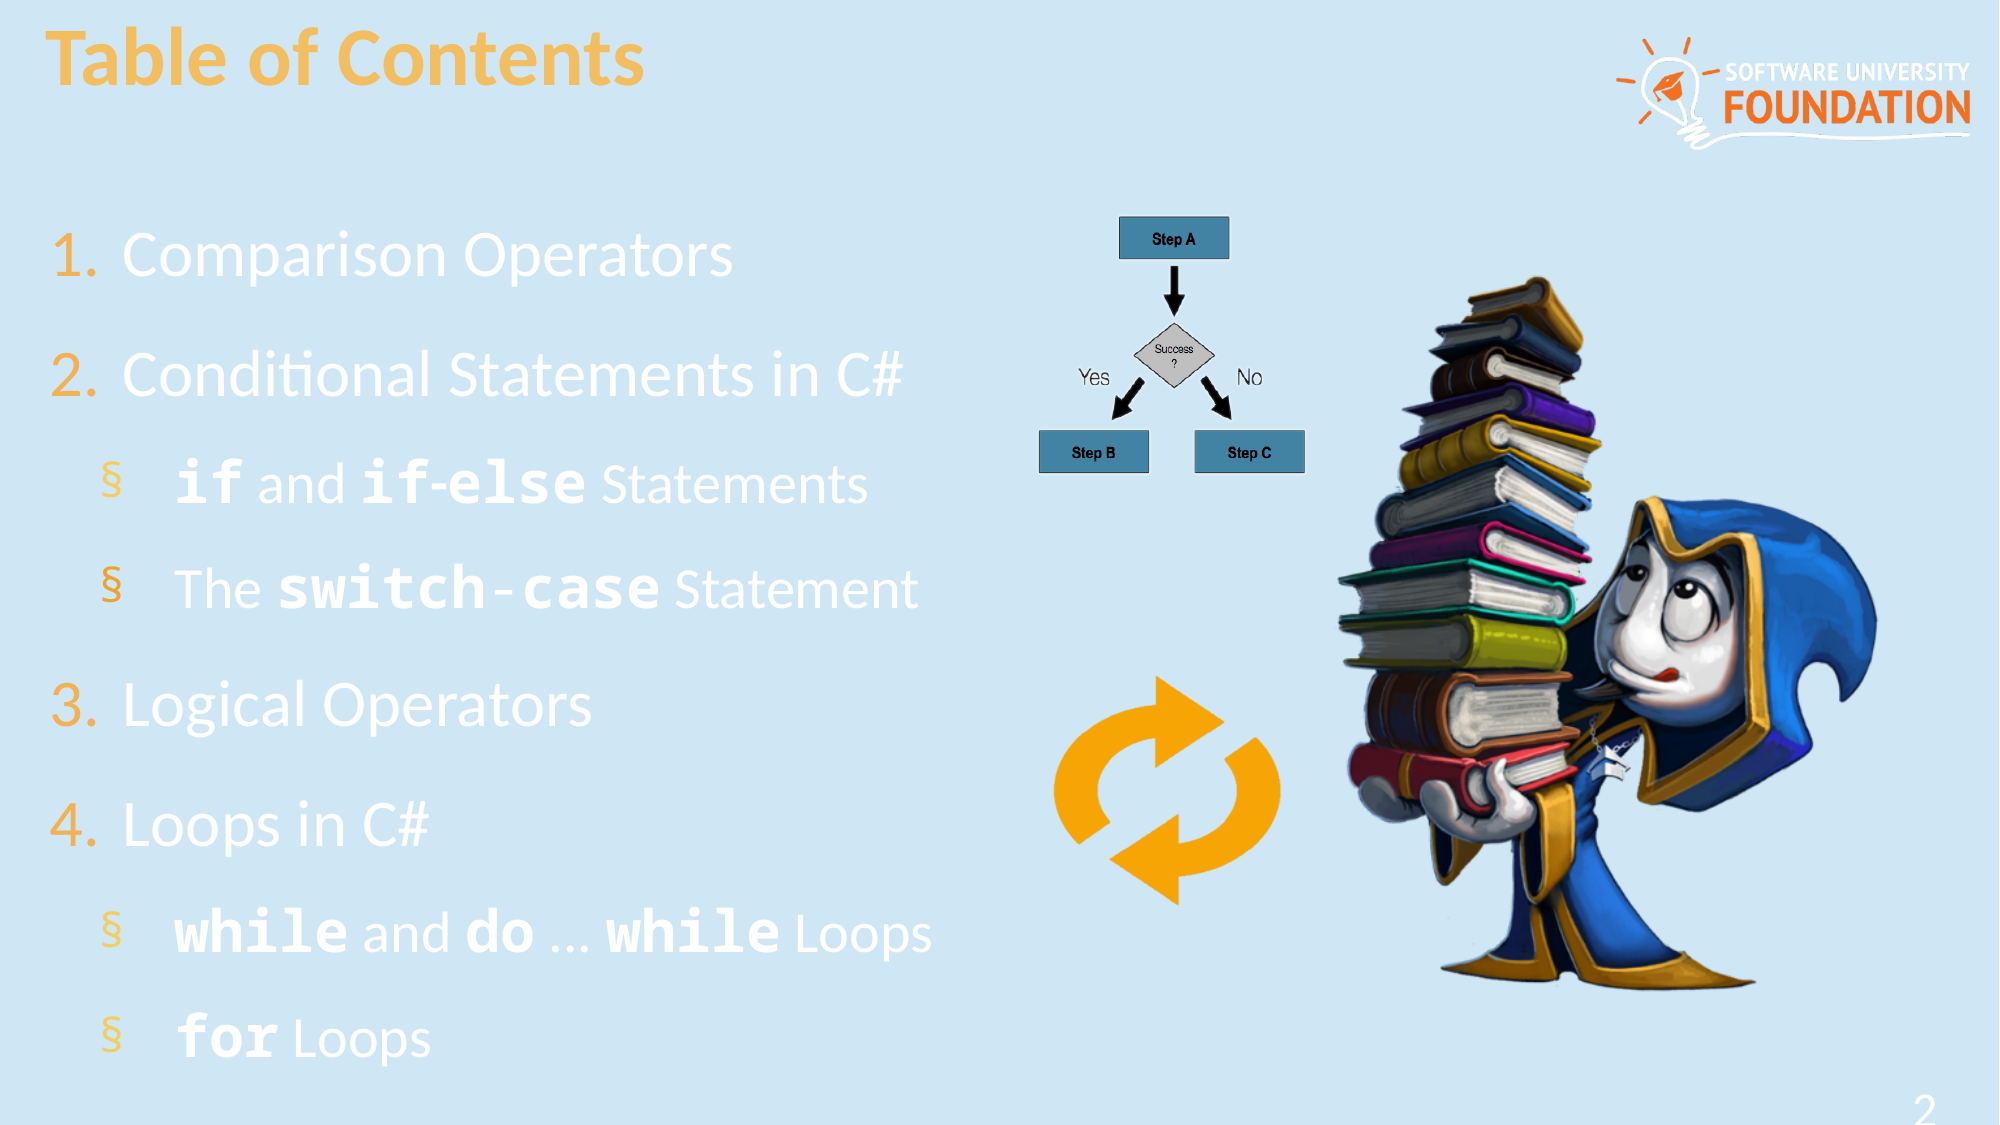

# Table of Contents
Comparison Operators
Conditional Statements in C#
if and if-else Statements
The switch-case Statement
Logical Operators
Loops in C#
while and do ... while Loops
for Loops